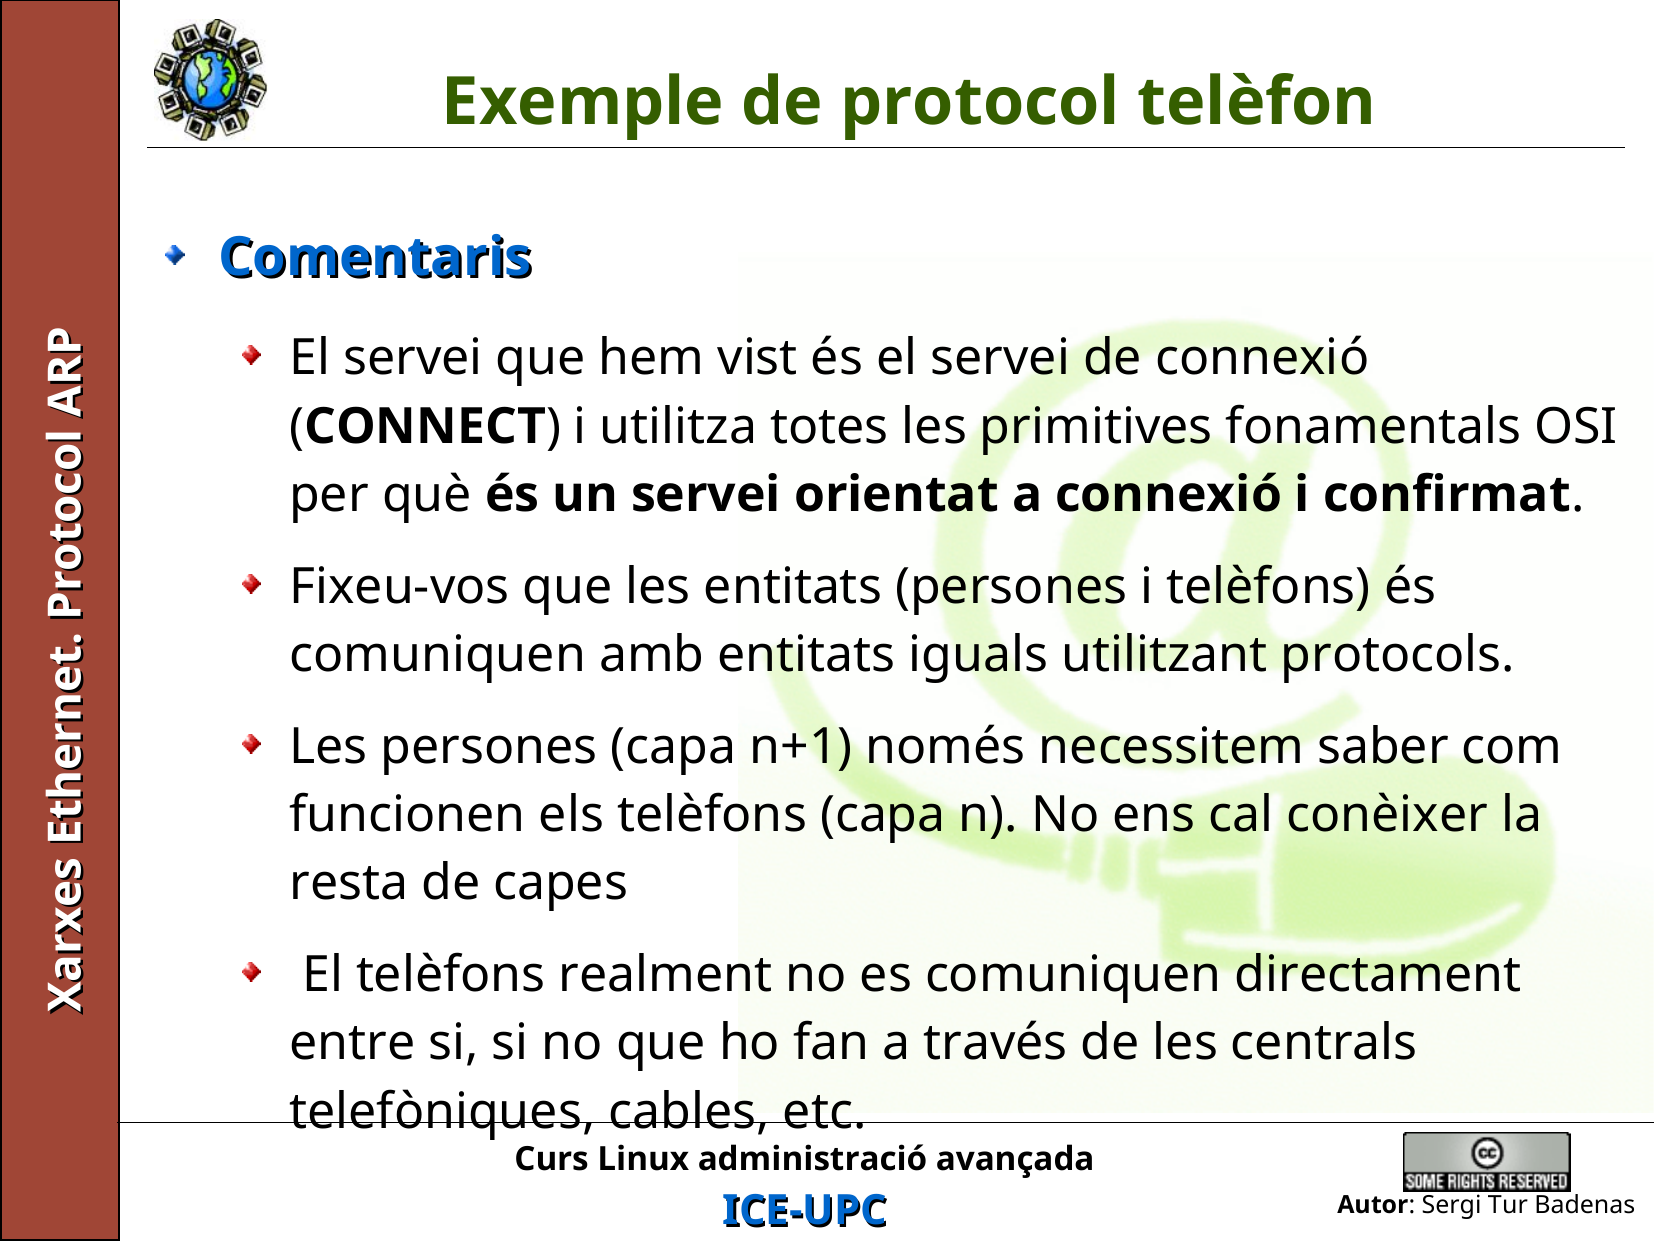

# Exemple de protocol telèfon
Comentaris
El servei que hem vist és el servei de connexió (CONNECT) i utilitza totes les primitives fonamentals OSI per què és un servei orientat a connexió i confirmat.
Fixeu-vos que les entitats (persones i telèfons) és comuniquen amb entitats iguals utilitzant protocols.
Les persones (capa n+1) només necessitem saber com funcionen els telèfons (capa n). No ens cal conèixer la resta de capes
 El telèfons realment no es comuniquen directament entre si, si no que ho fan a través de les centrals telefòniques, cables, etc.